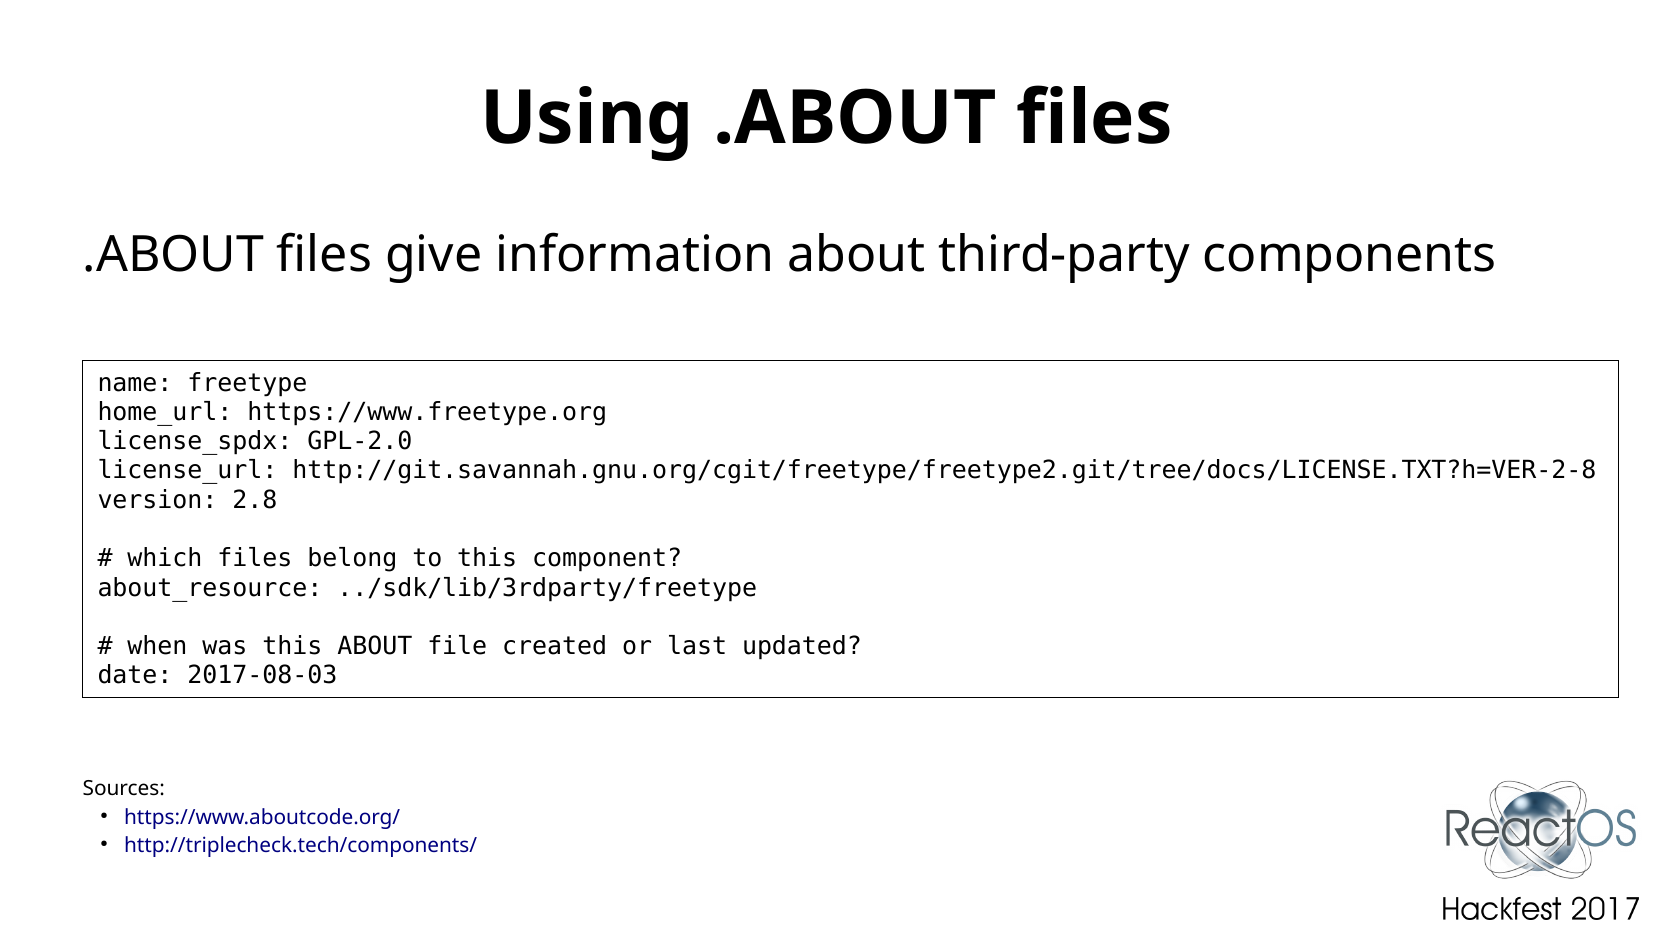

# Using .ABOUT files
.ABOUT files give information about third-party components
name: freetype
home_url: https://www.freetype.org
license_spdx: GPL-2.0
license_url: http://git.savannah.gnu.org/cgit/freetype/freetype2.git/tree/docs/LICENSE.TXT?h=VER-2-8
version: 2.8
# which files belong to this component?
about_resource: ../sdk/lib/3rdparty/freetype
# when was this ABOUT file created or last updated?
date: 2017-08-03
Sources:
https://www.aboutcode.org/
http://triplecheck.tech/components/